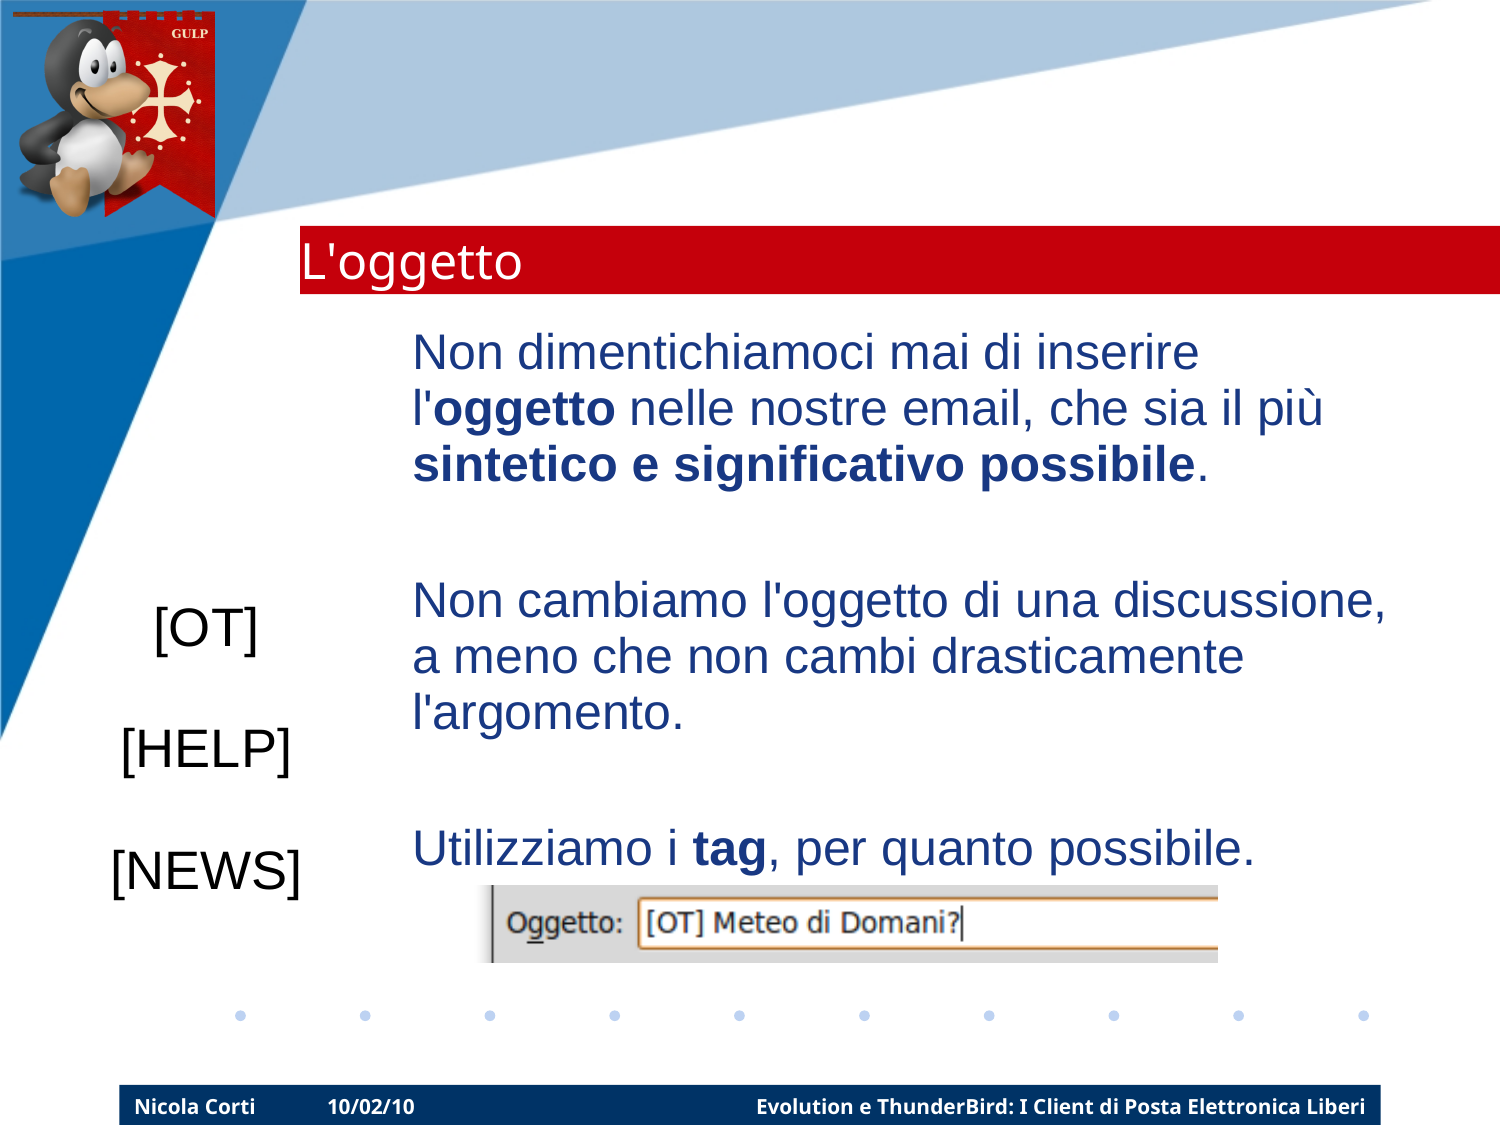

# L'oggetto
Non dimentichiamoci mai di inserire l'oggetto nelle nostre email, che sia il più sintetico e significativo possibile.
Non cambiamo l'oggetto di una discussione, a meno che non cambi drasticamente l'argomento.
Utilizziamo i tag, per quanto possibile.
[OT]
[HELP]
[NEWS]